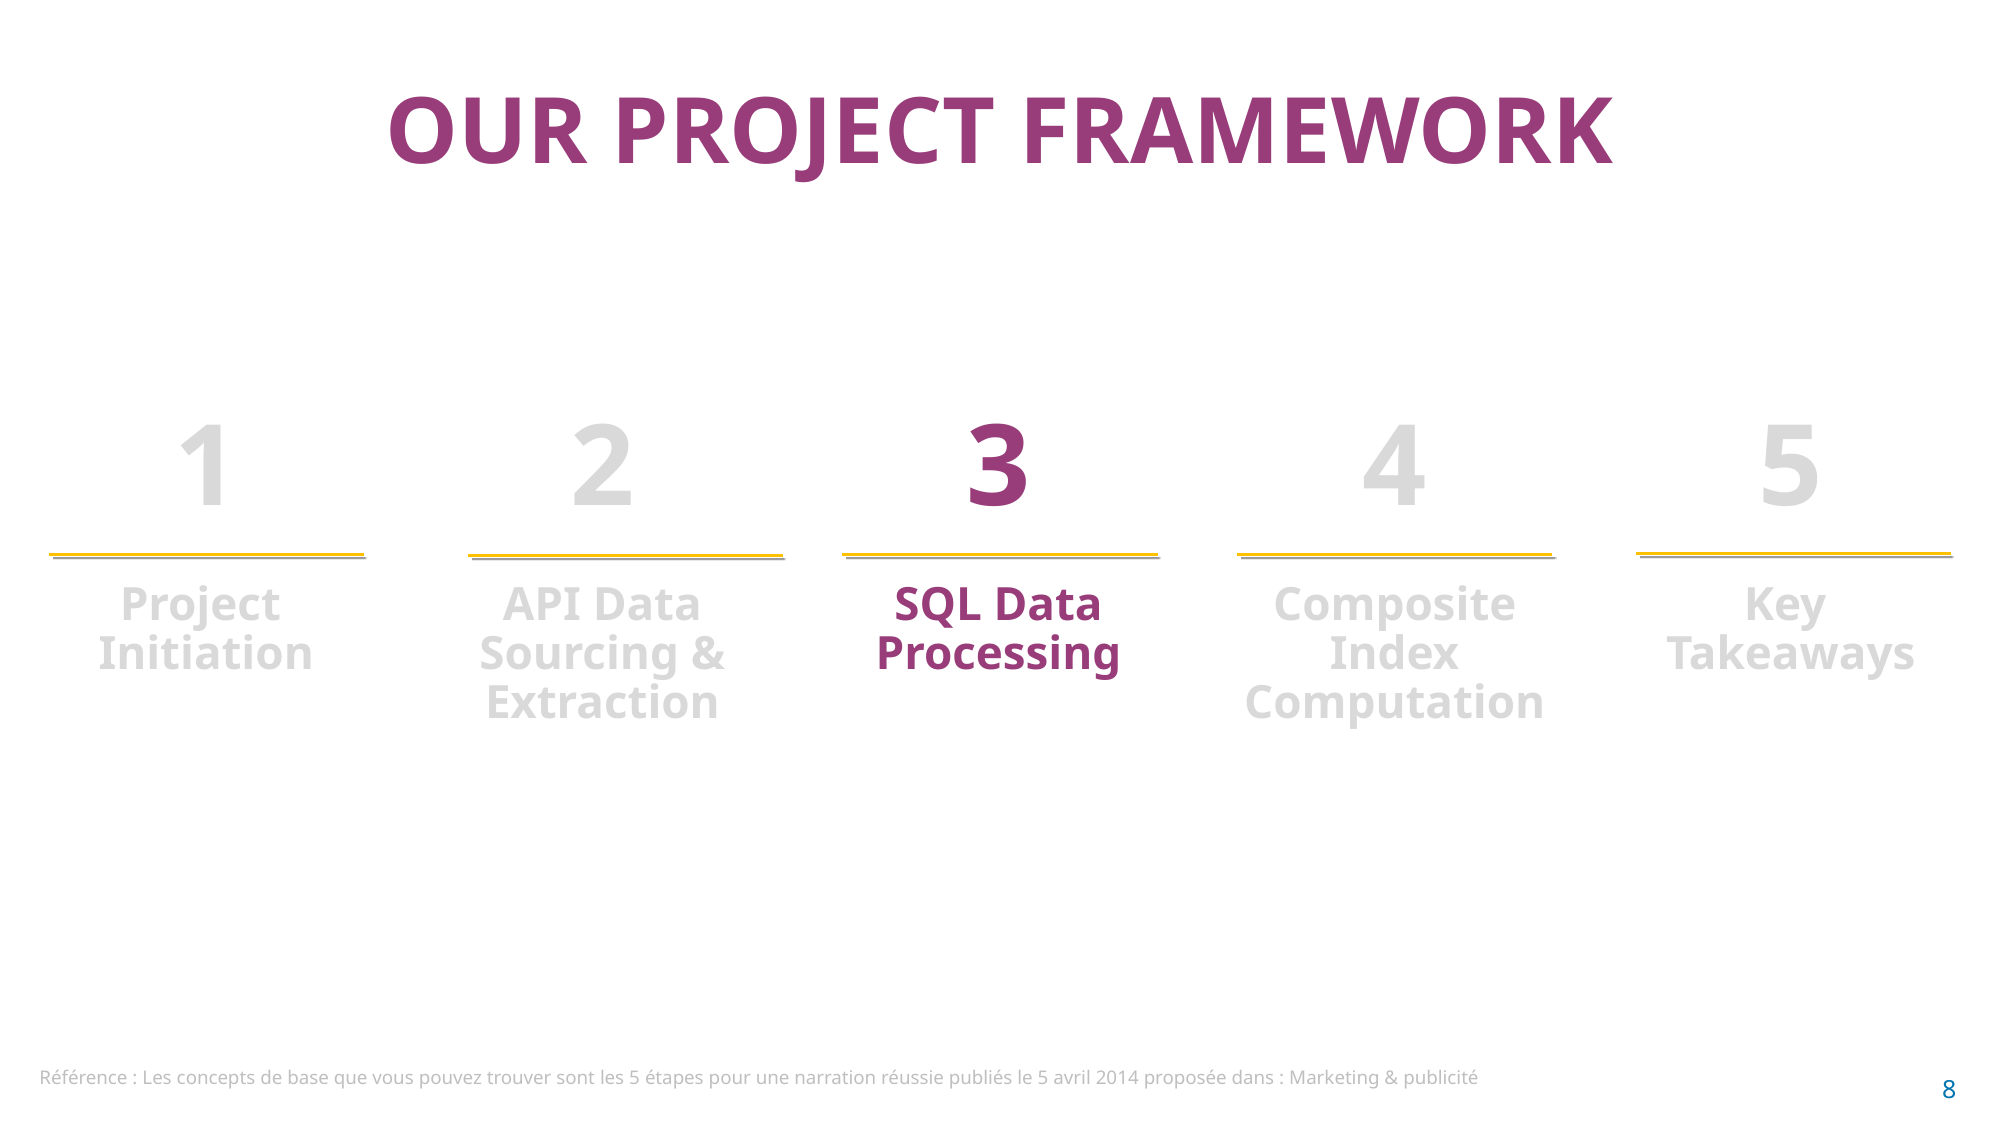

OUR PROJECT FRAMEWORK
1
2
3
4
5
# Project Initiation
API Data Sourcing &
Extraction
SQL Data Processing
Composite Index Computation
Key
Takeaways
Référence : Les concepts de base que vous pouvez trouver sont les 5 étapes pour une narration réussie publiés le 5 avril 2014 proposée dans : Marketing & publicité